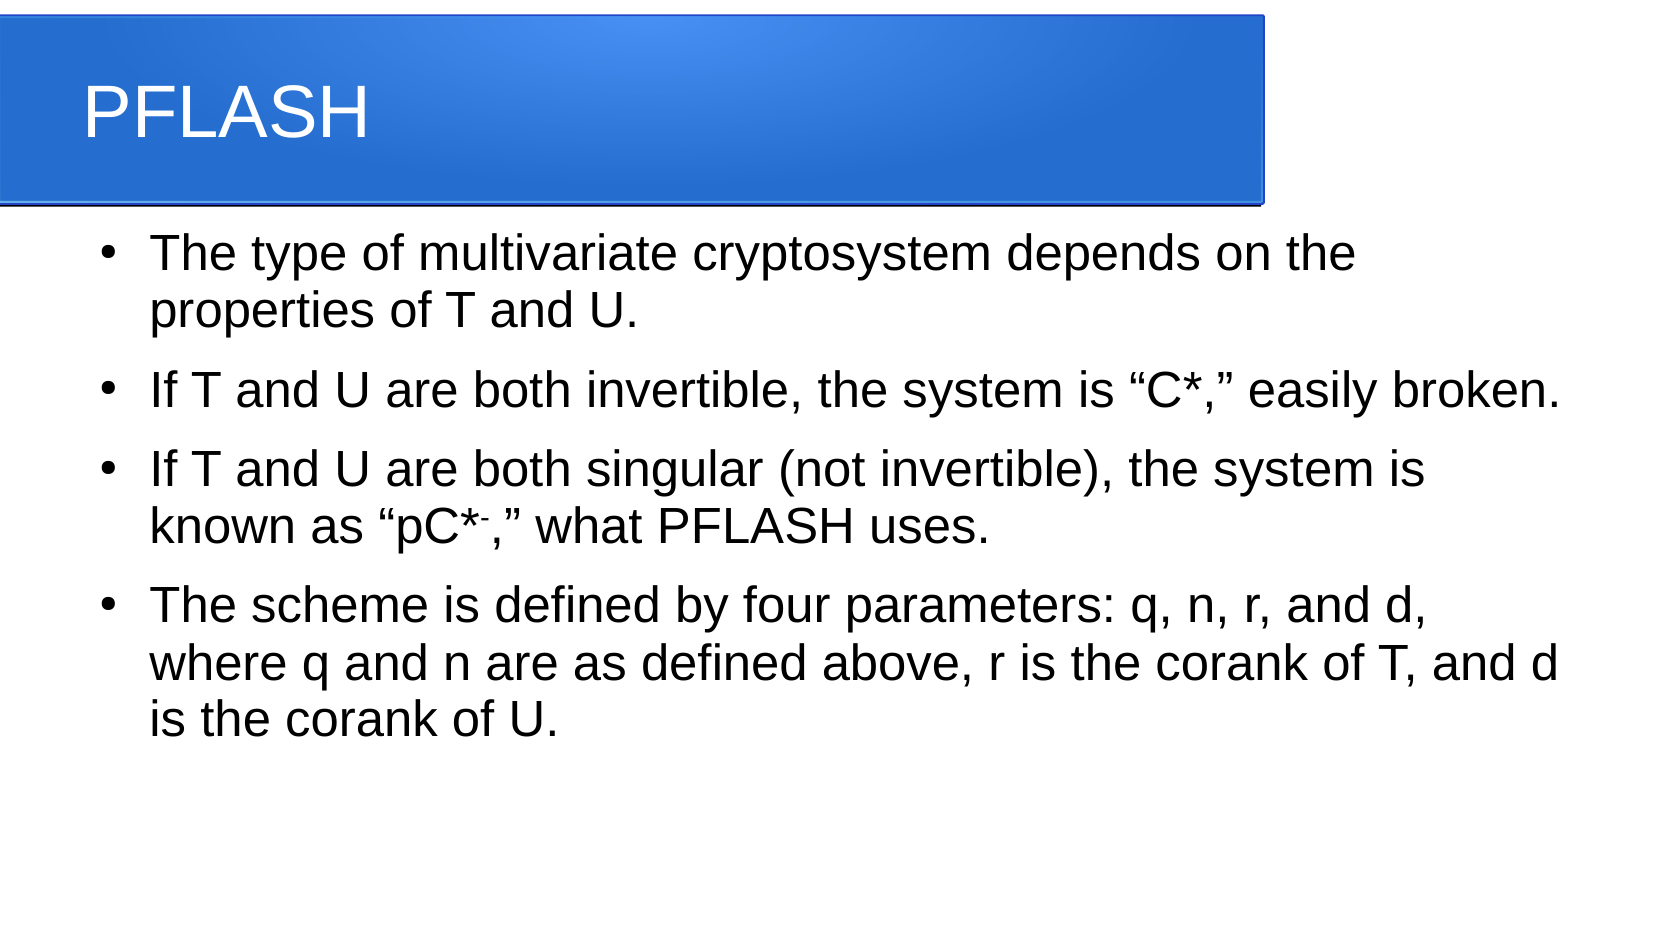

# PFLASH
The type of multivariate cryptosystem depends on the properties of T and U.
If T and U are both invertible, the system is “C*,” easily broken.
If T and U are both singular (not invertible), the system is known as “pC*-,” what PFLASH uses.
The scheme is defined by four parameters: q, n, r, and d, where q and n are as defined above, r is the corank of T, and d is the corank of U.